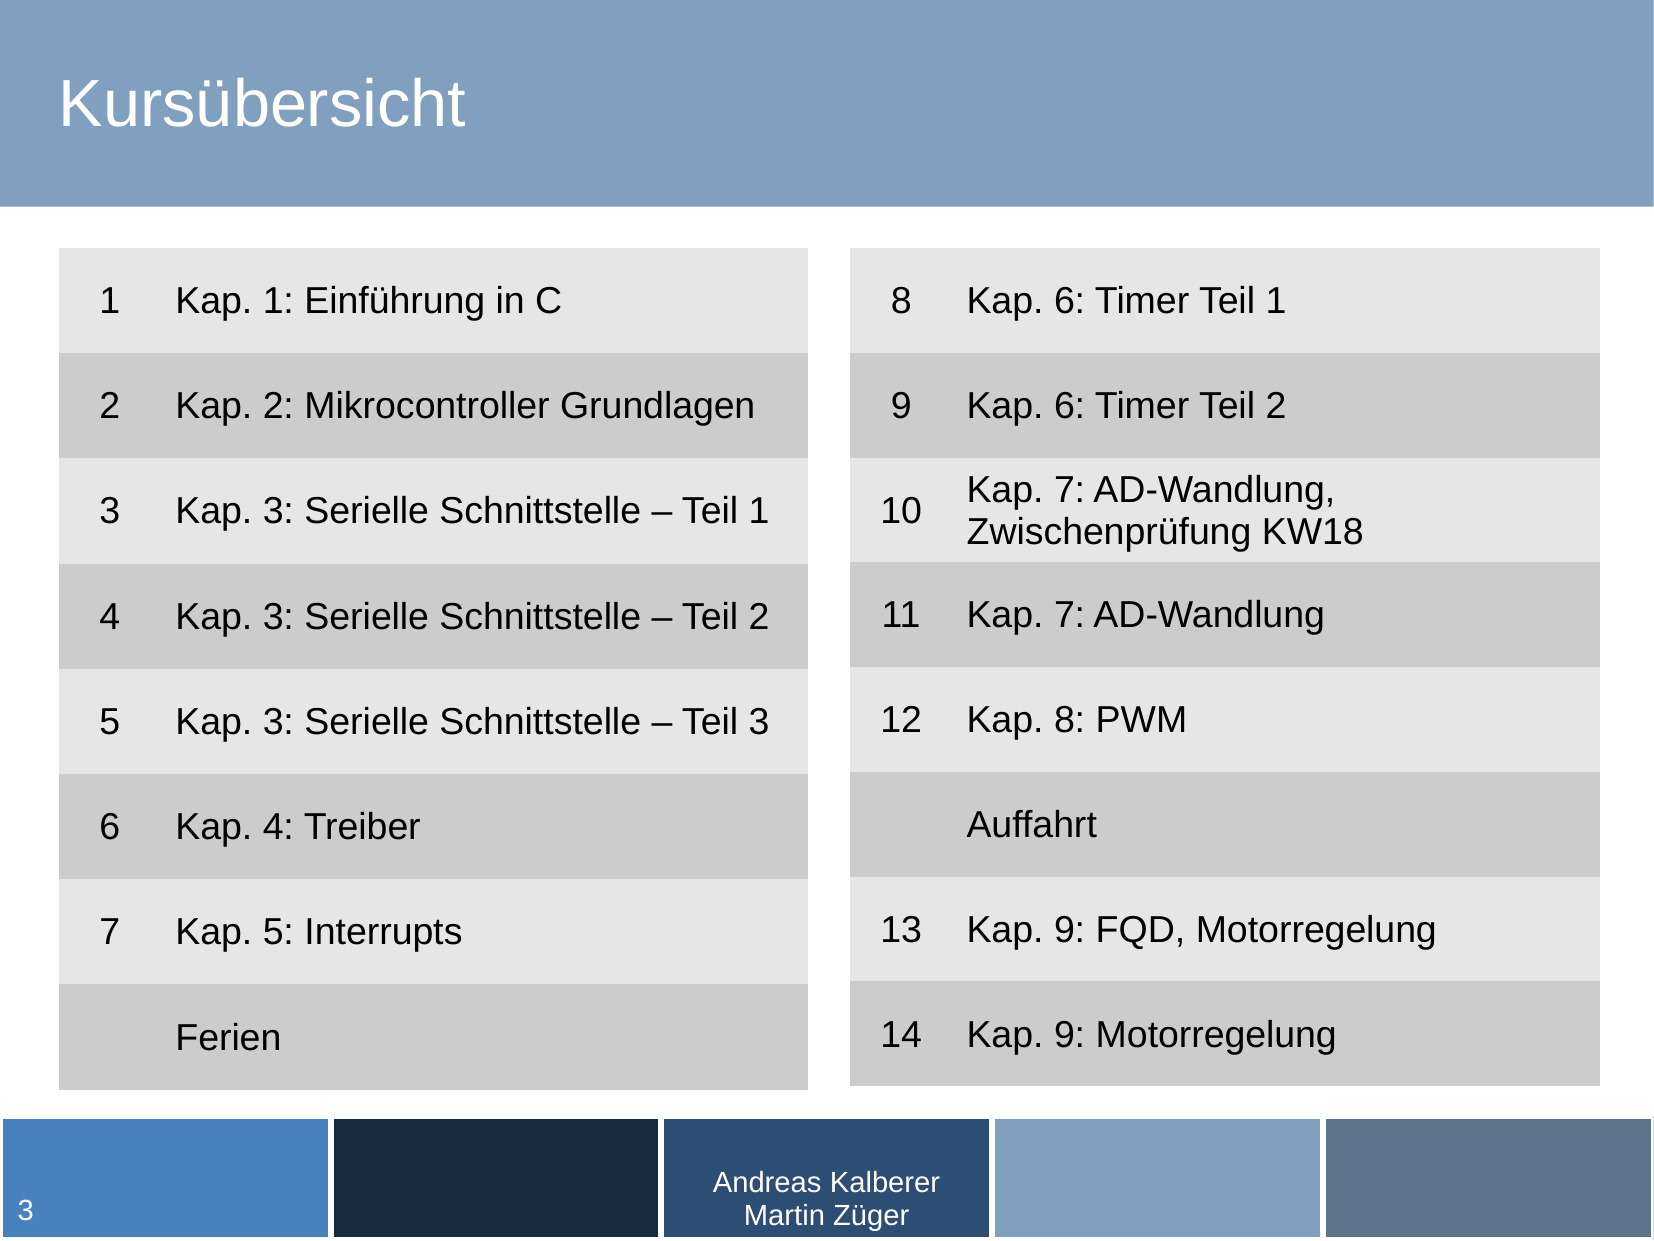

# Kursübersicht
| 1 | Kap. 1: Einführung in C |
| --- | --- |
| 2 | Kap. 2: Mikrocontroller Grundlagen |
| 3 | Kap. 3: Serielle Schnittstelle – Teil 1 |
| 4 | Kap. 3: Serielle Schnittstelle – Teil 2 |
| 5 | Kap. 3: Serielle Schnittstelle – Teil 3 |
| 6 | Kap. 4: Treiber |
| 7 | Kap. 5: Interrupts |
| | Ferien |
| 8 | Kap. 6: Timer Teil 1 |
| --- | --- |
| 9 | Kap. 6: Timer Teil 2 |
| 10 | Kap. 7: AD-Wandlung, Zwischenprüfung KW18 |
| 11 | Kap. 7: AD-Wandlung |
| 12 | Kap. 8: PWM |
| | Auffahrt |
| 13 | Kap. 9: FQD, Motorregelung |
| 14 | Kap. 9: Motorregelung |
LibreOffice Productivity Suite
3